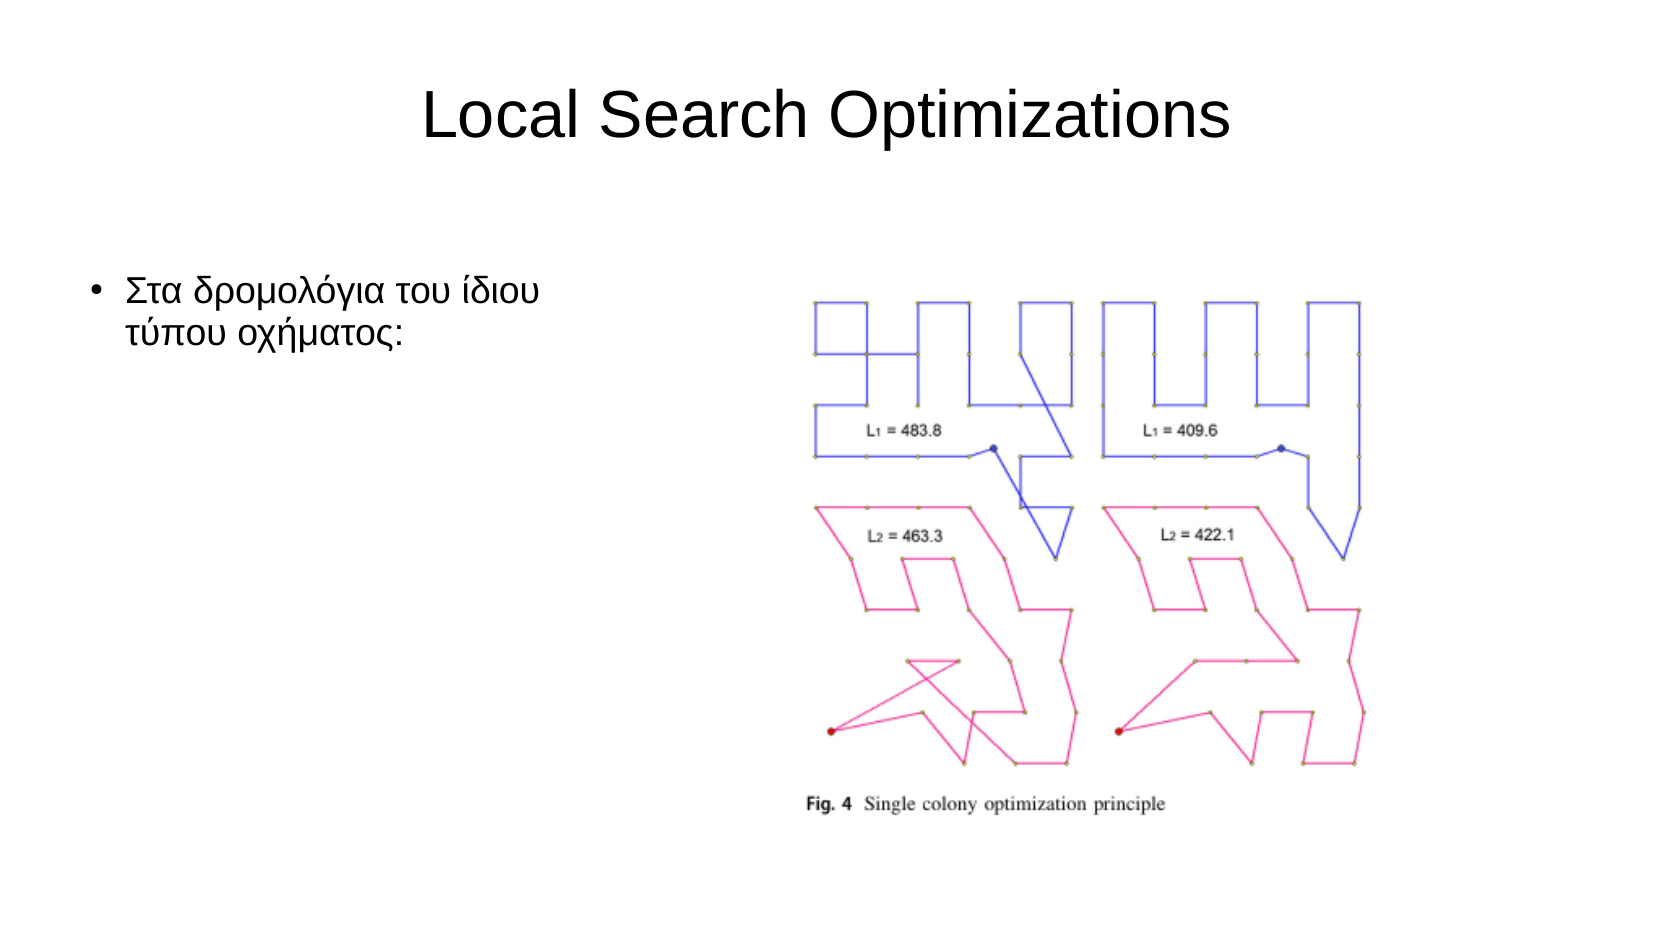

# Local Search Optimizations
Στα δρομολόγια του ίδιου
τύπου οχήματος: